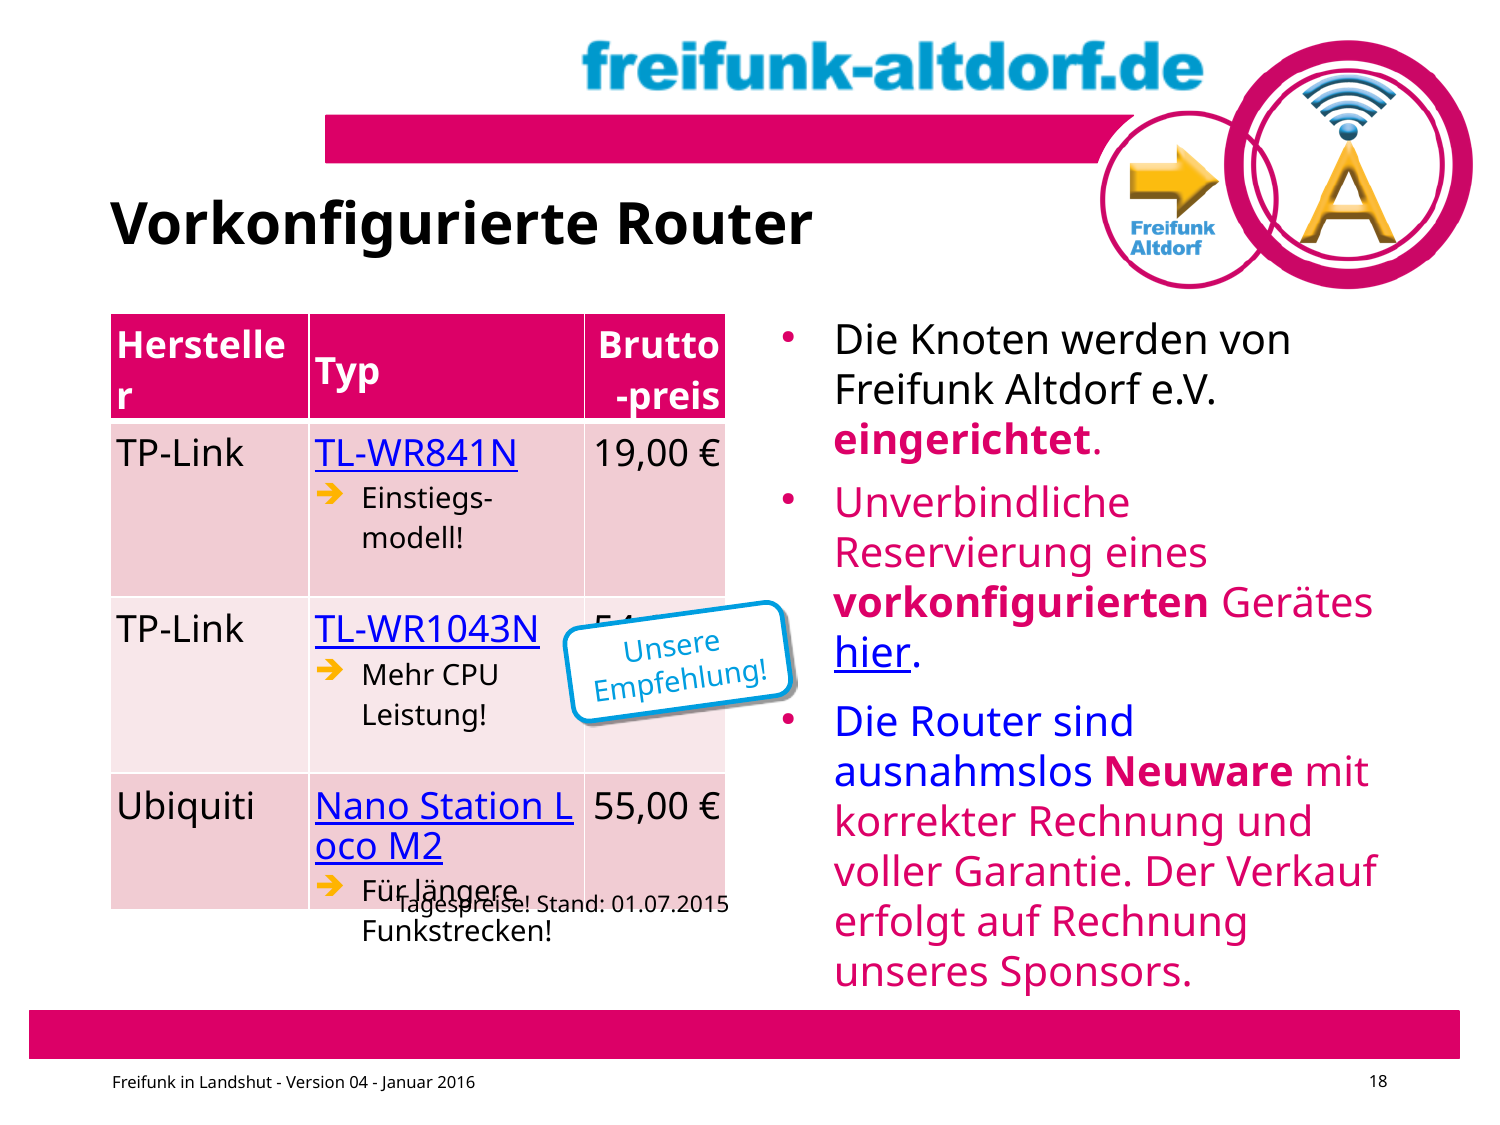

Vorkonfigurierte Router
| Hersteller | Typ | Brutto-preis |
| --- | --- | --- |
| TP-Link | TL-WR841N Einstiegs-modell! | 19,00 € |
| TP-Link | TL-WR1043N Mehr CPU Leistung! | 54,00 € |
| Ubiquiti | Nano Station Loco M2 Für längere Funkstrecken! | 55,00 € |
# Die Knoten werden von Freifunk Altdorf e.V. eingerichtet.
Unverbindliche Reservierung eines vorkonfigurierten Gerätes hier.
Die Router sind ausnahmslos Neuware mit korrekter Rechnung und voller Garantie. Der Verkauf erfolgt auf Rechnung unseres Sponsors.
Unsere
Empfehlung!
Tagespreise! Stand: 01.07.2015
Freifunk in Landshut - Version 04 - Januar 2016